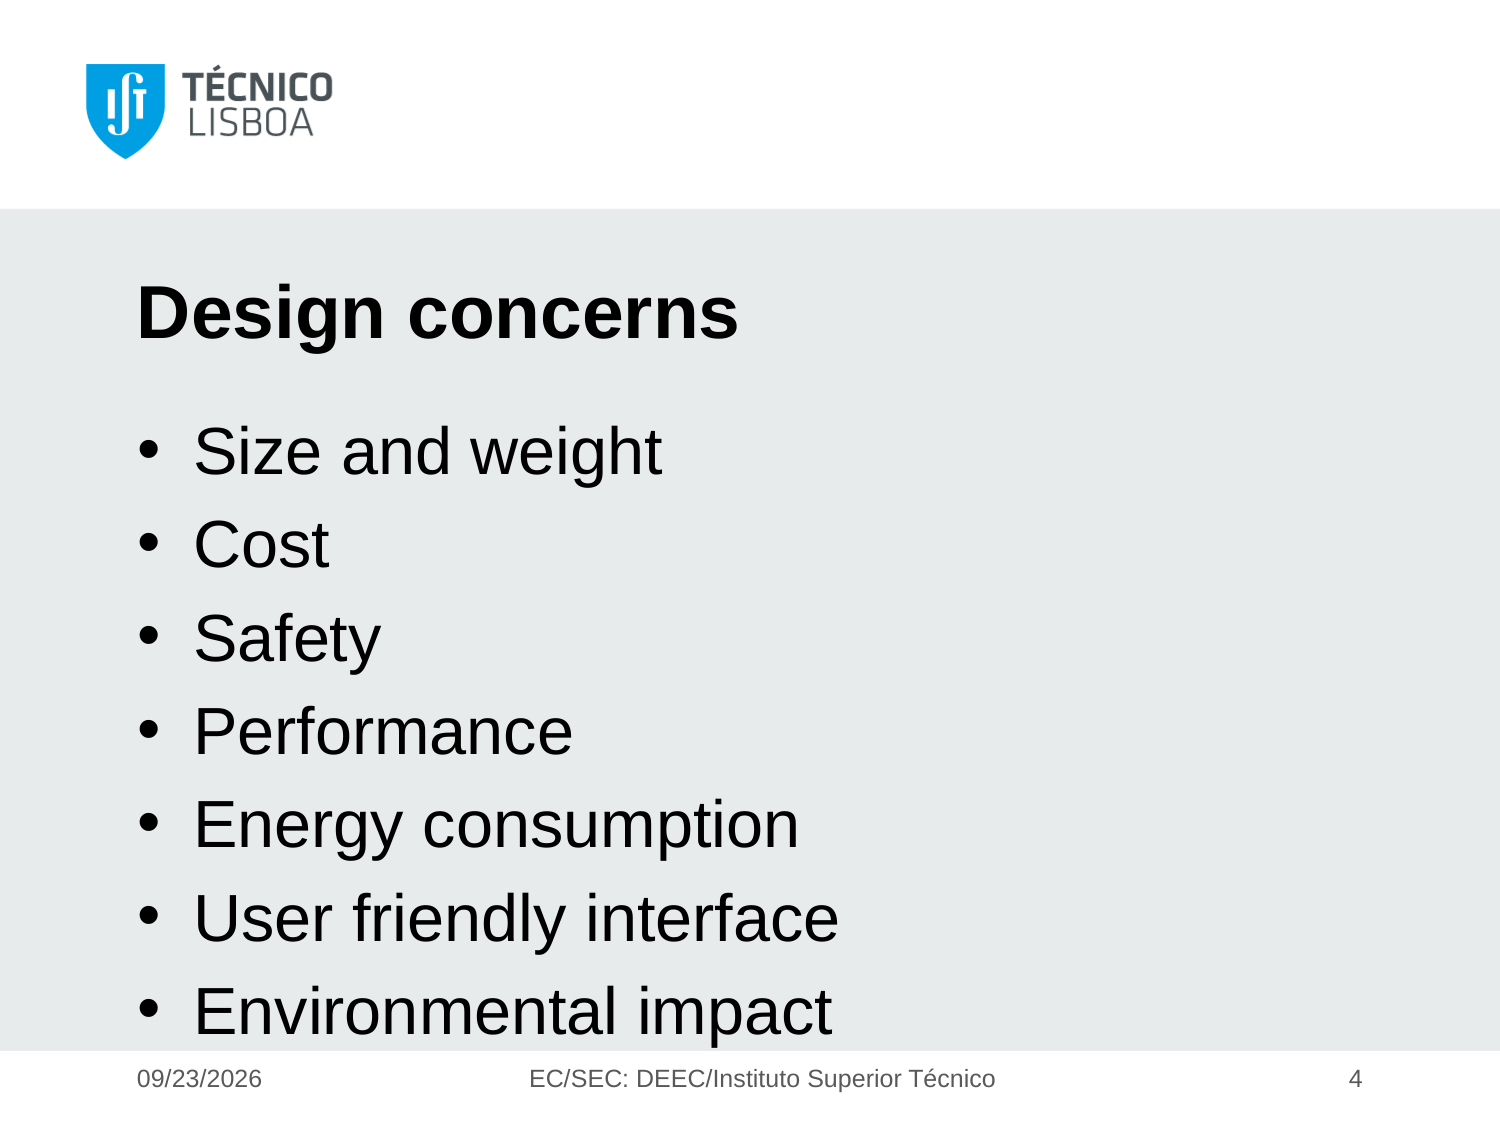

# Design concerns
Size and weight
Cost
Safety
Performance
Energy consumption
User friendly interface
Environmental impact
EC/SEC: DEEC/Instituto Superior Técnico